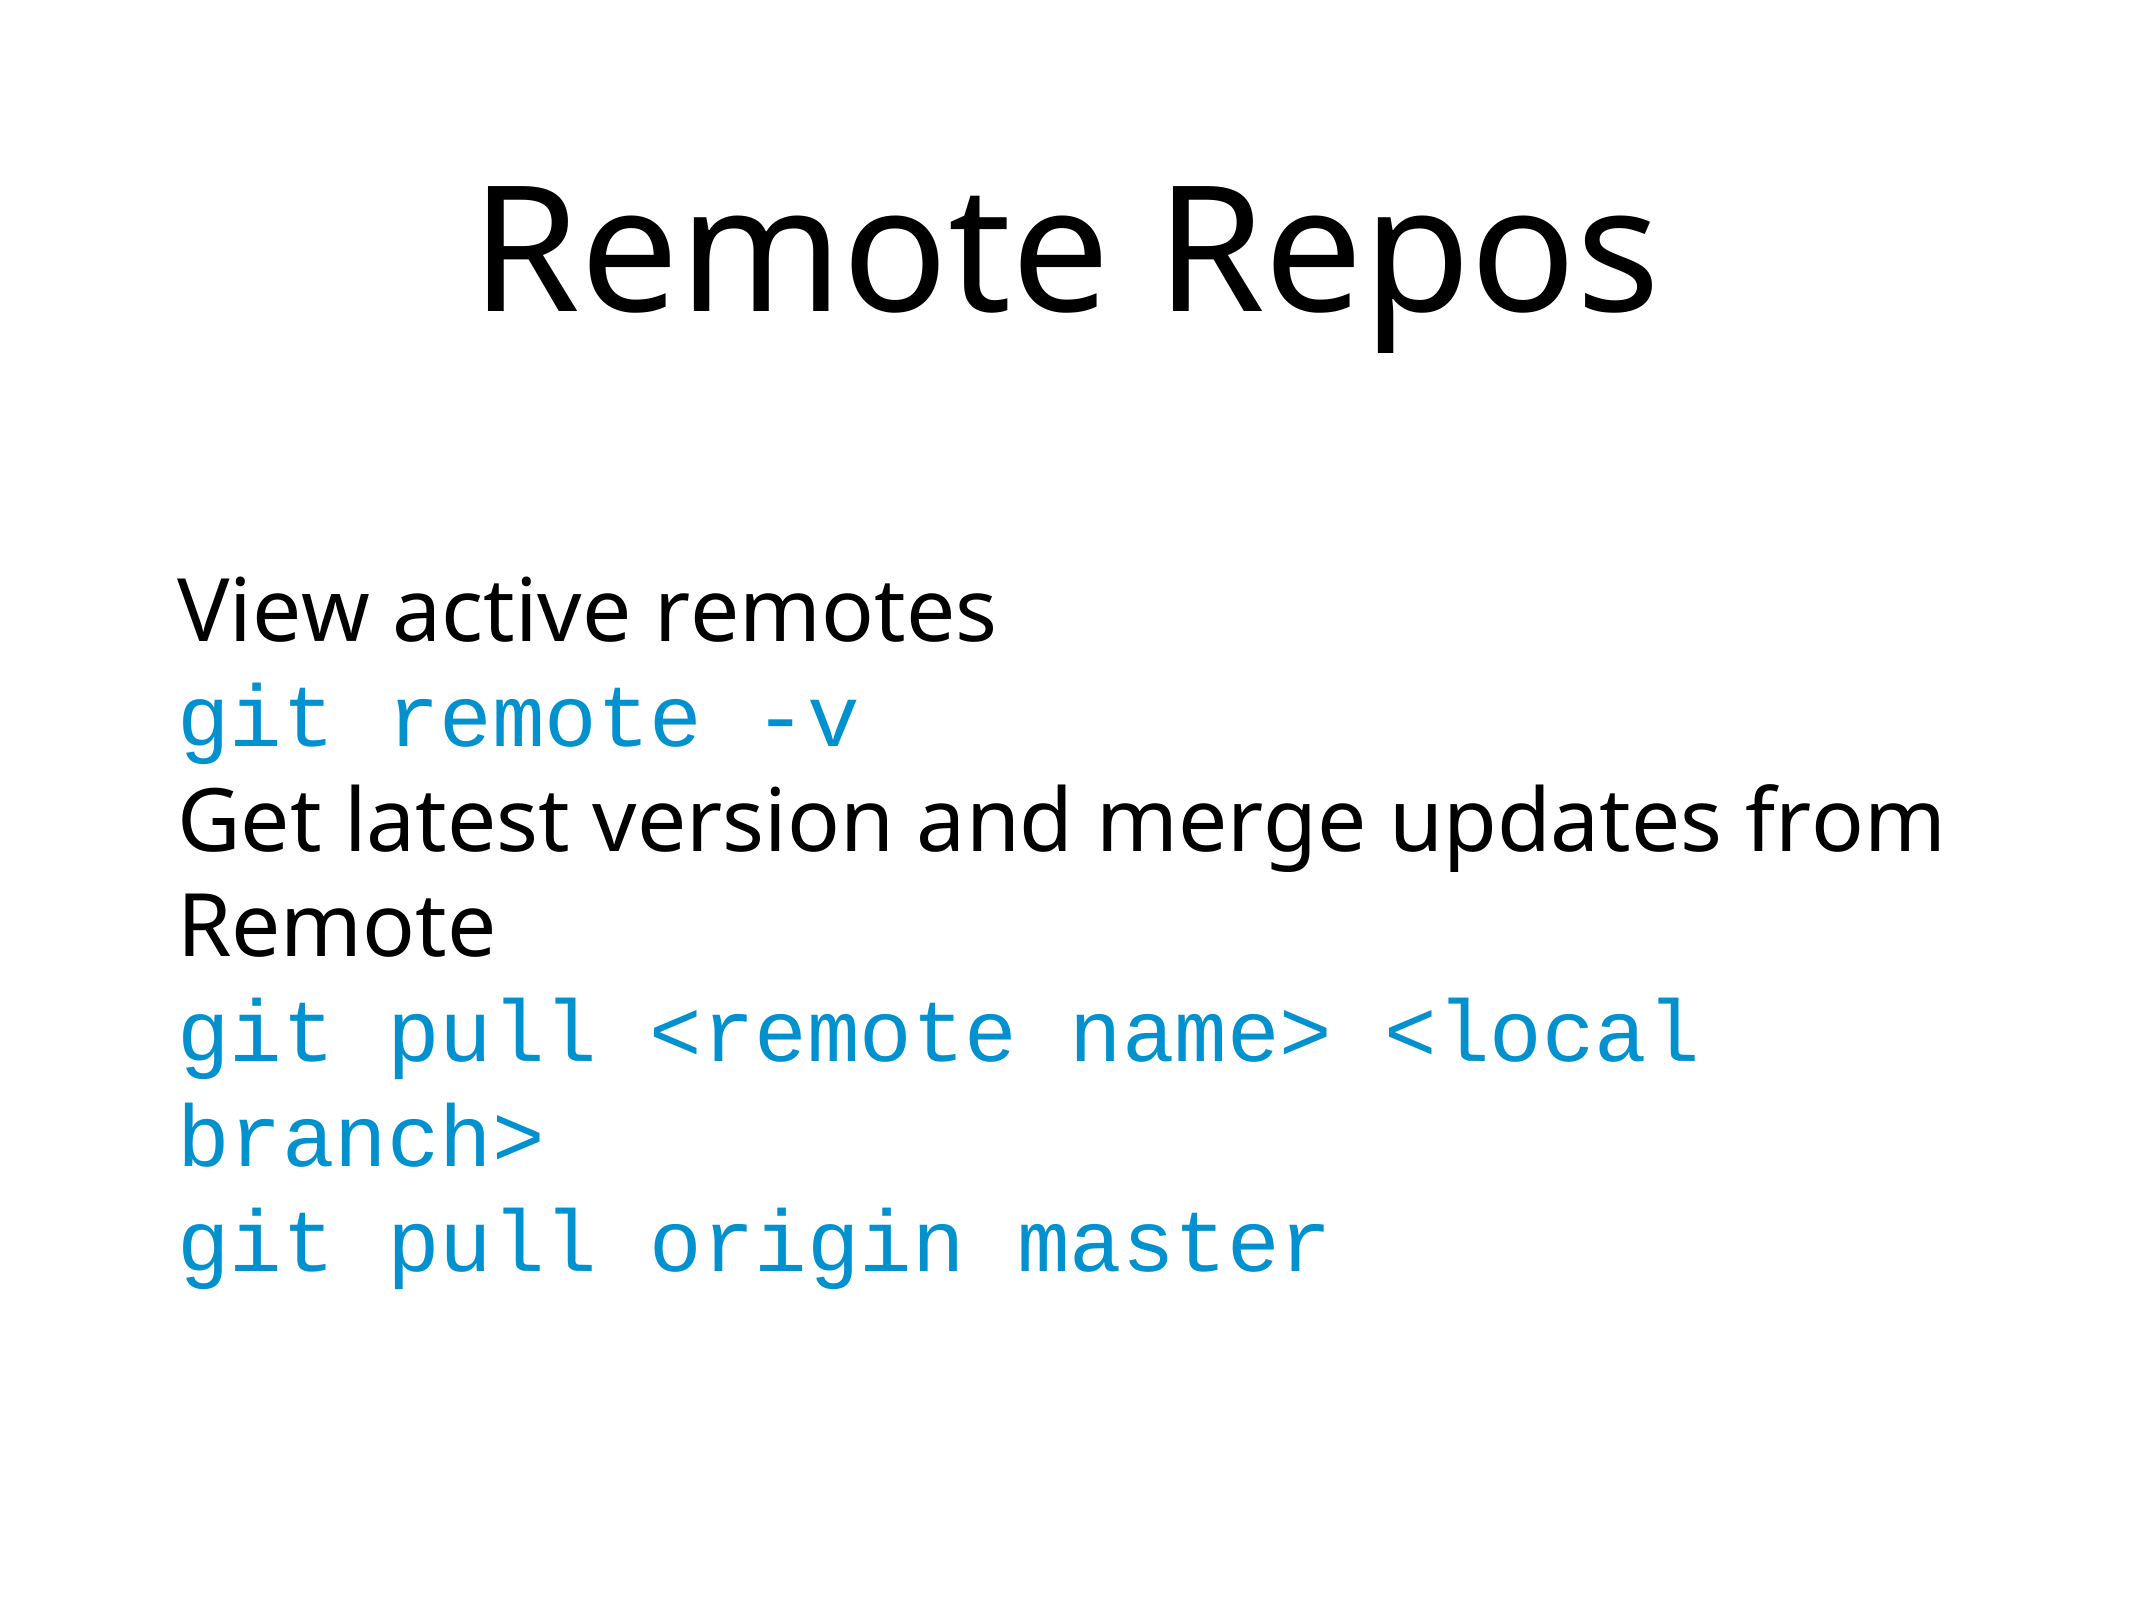

# Remote Repos
View active remotes
git remote -v
Get latest version and merge updates from Remote
git pull <remote name> <local branch>
git pull origin master